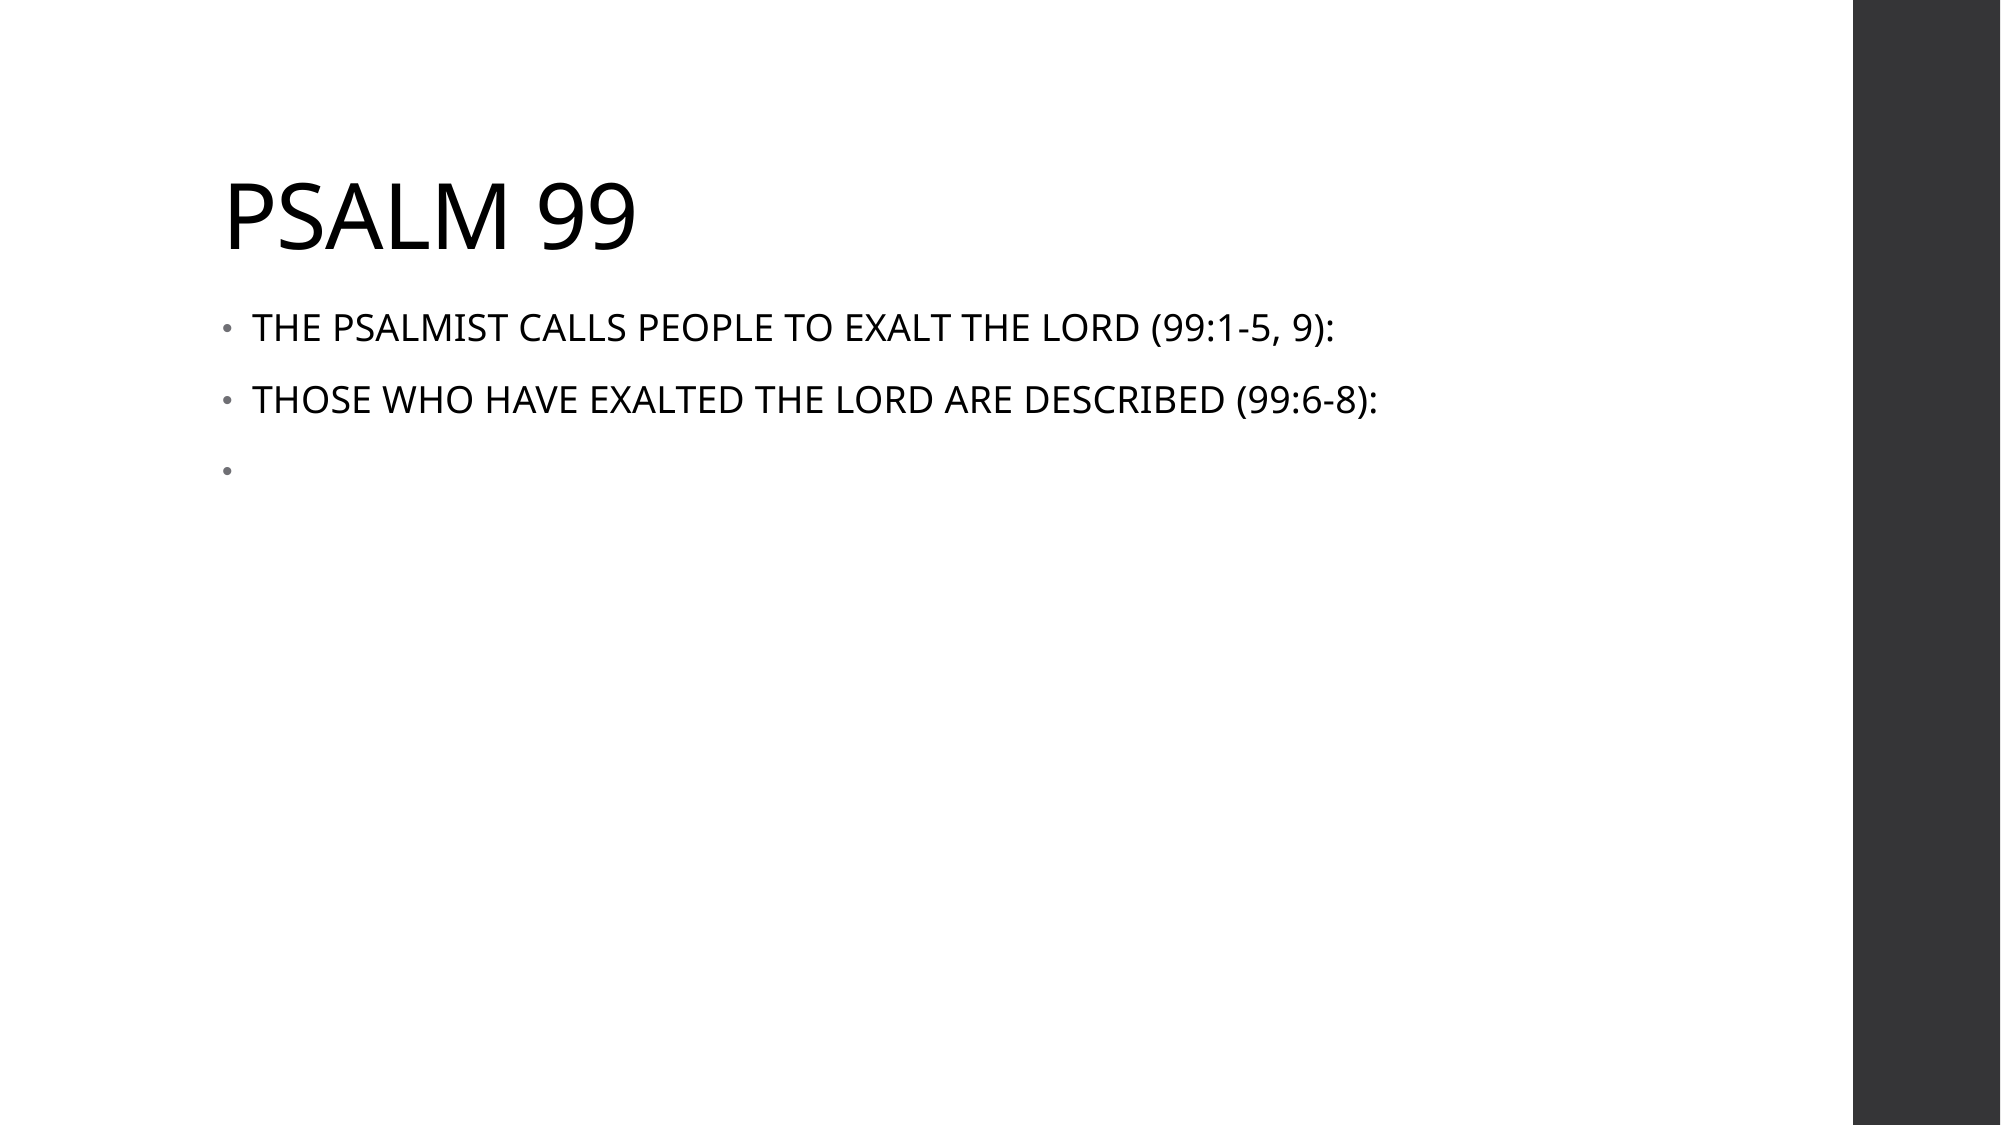

# PSALM 99
THE PSALMIST CALLS PEOPLE TO EXALT THE LORD (99:1-5, 9):
THOSE WHO HAVE EXALTED THE LORD ARE DESCRIBED (99:6-8):